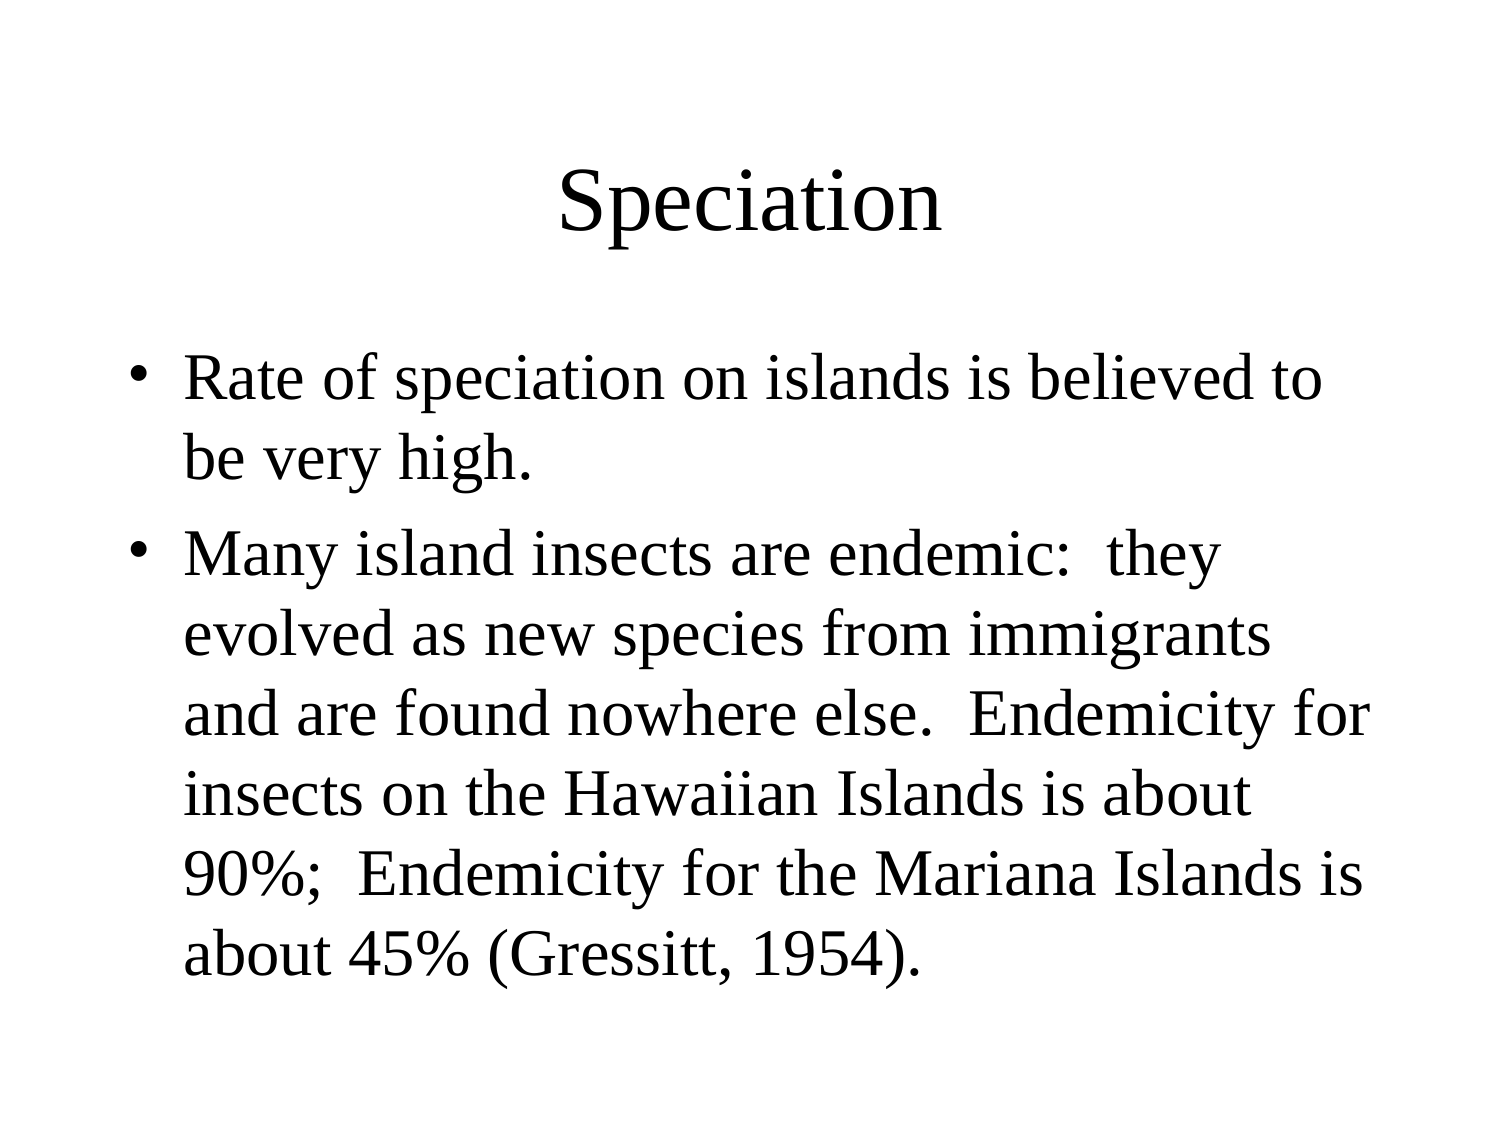

# Speciation
Rate of speciation on islands is believed to be very high.
Many island insects are endemic: they evolved as new species from immigrants and are found nowhere else. Endemicity for insects on the Hawaiian Islands is about 90%; Endemicity for the Mariana Islands is about 45% (Gressitt, 1954).